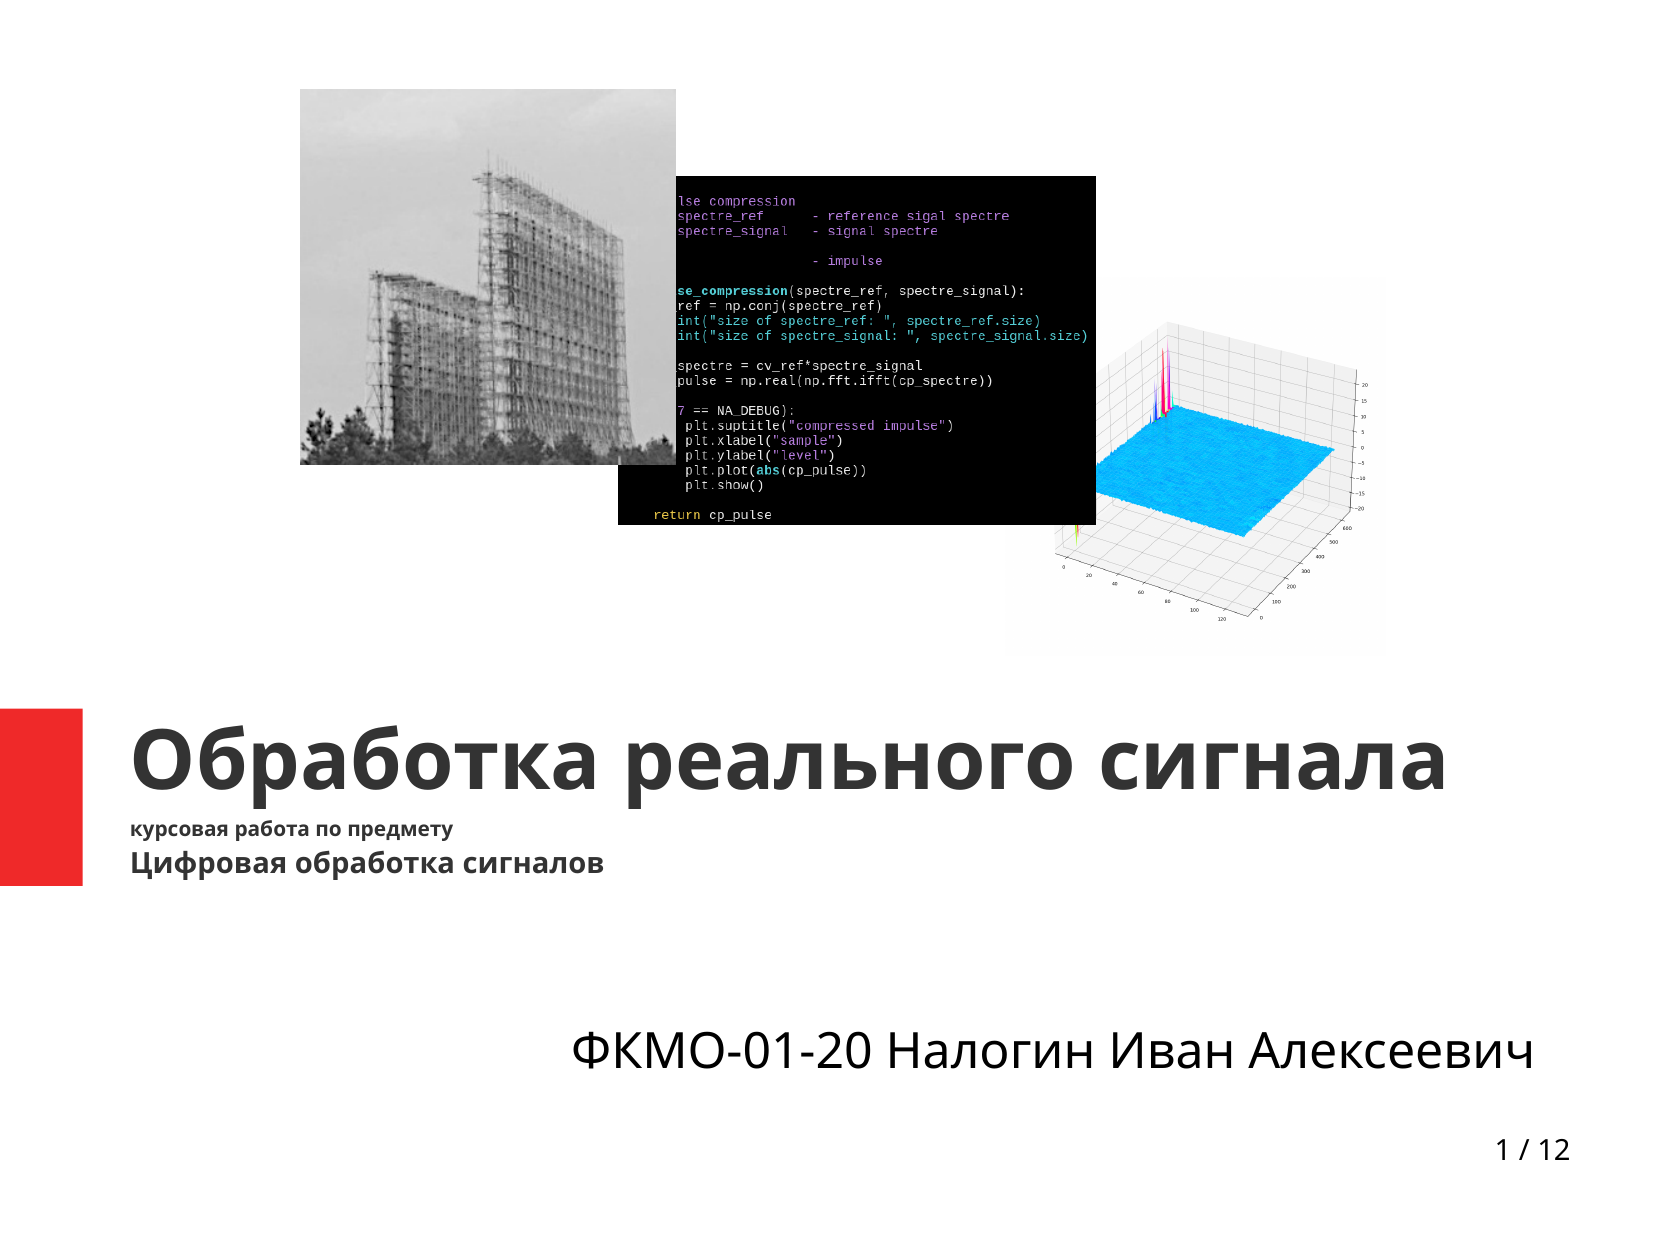

# Обработка реального сигнала курсовая работа по предмету Цифровая обработка сигналов
ФКМО-01-20 Налогин Иван Алексеевич
1